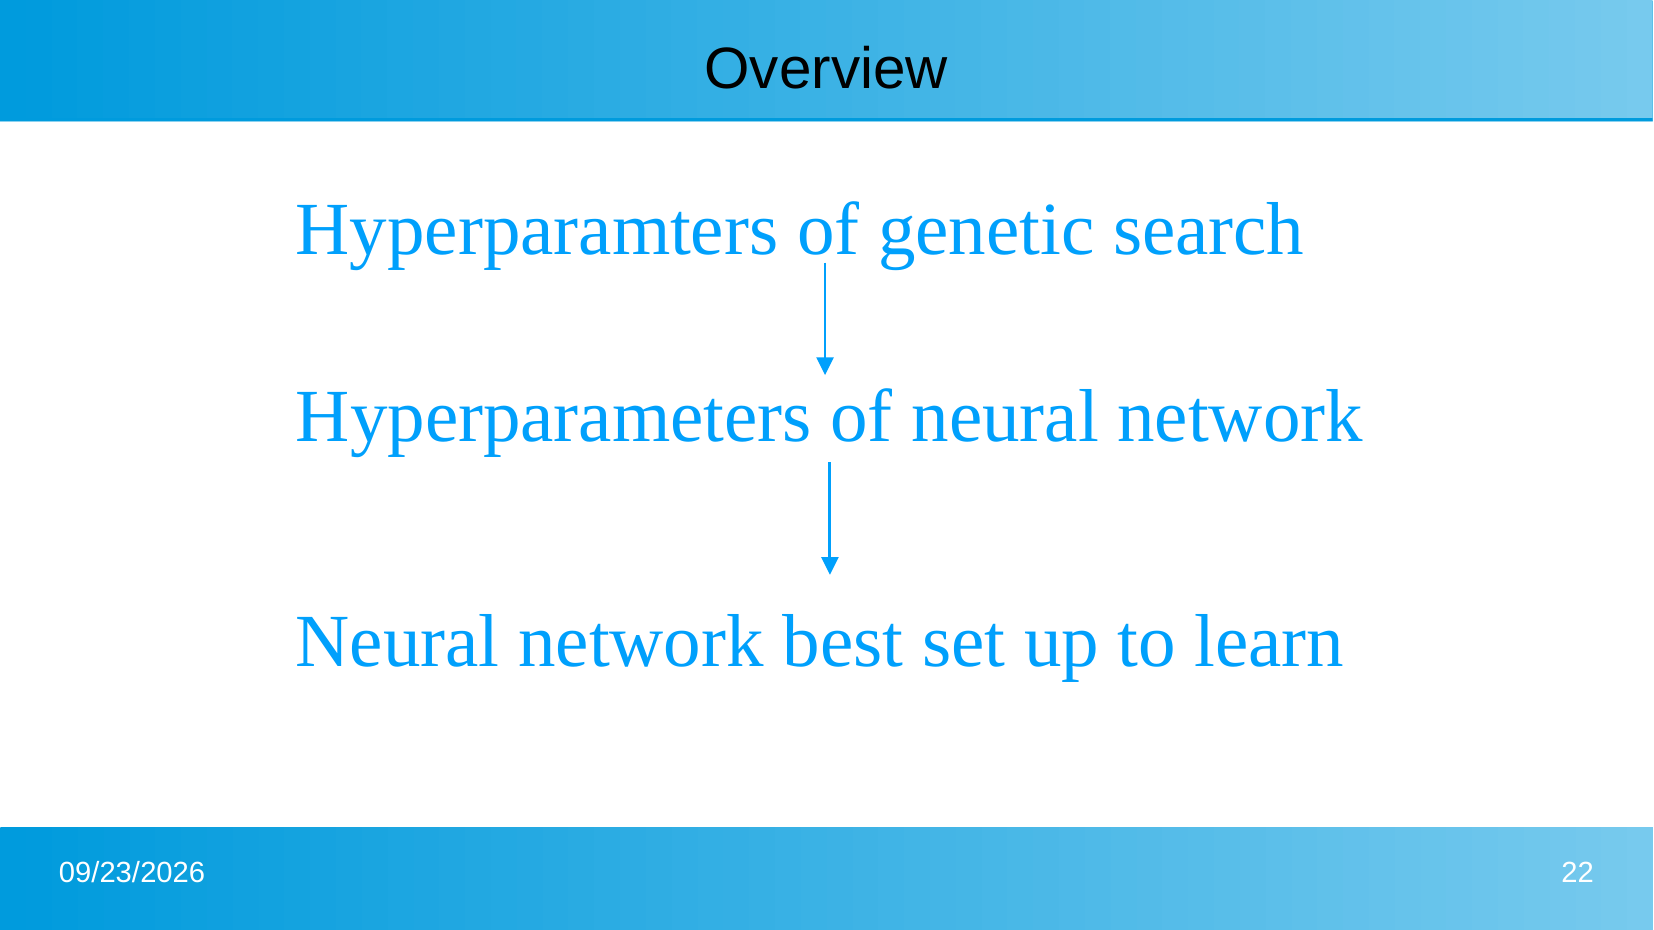

# Overview
Hyperparamters of genetic search
Hyperparameters of neural network
Neural network best set up to learn
22